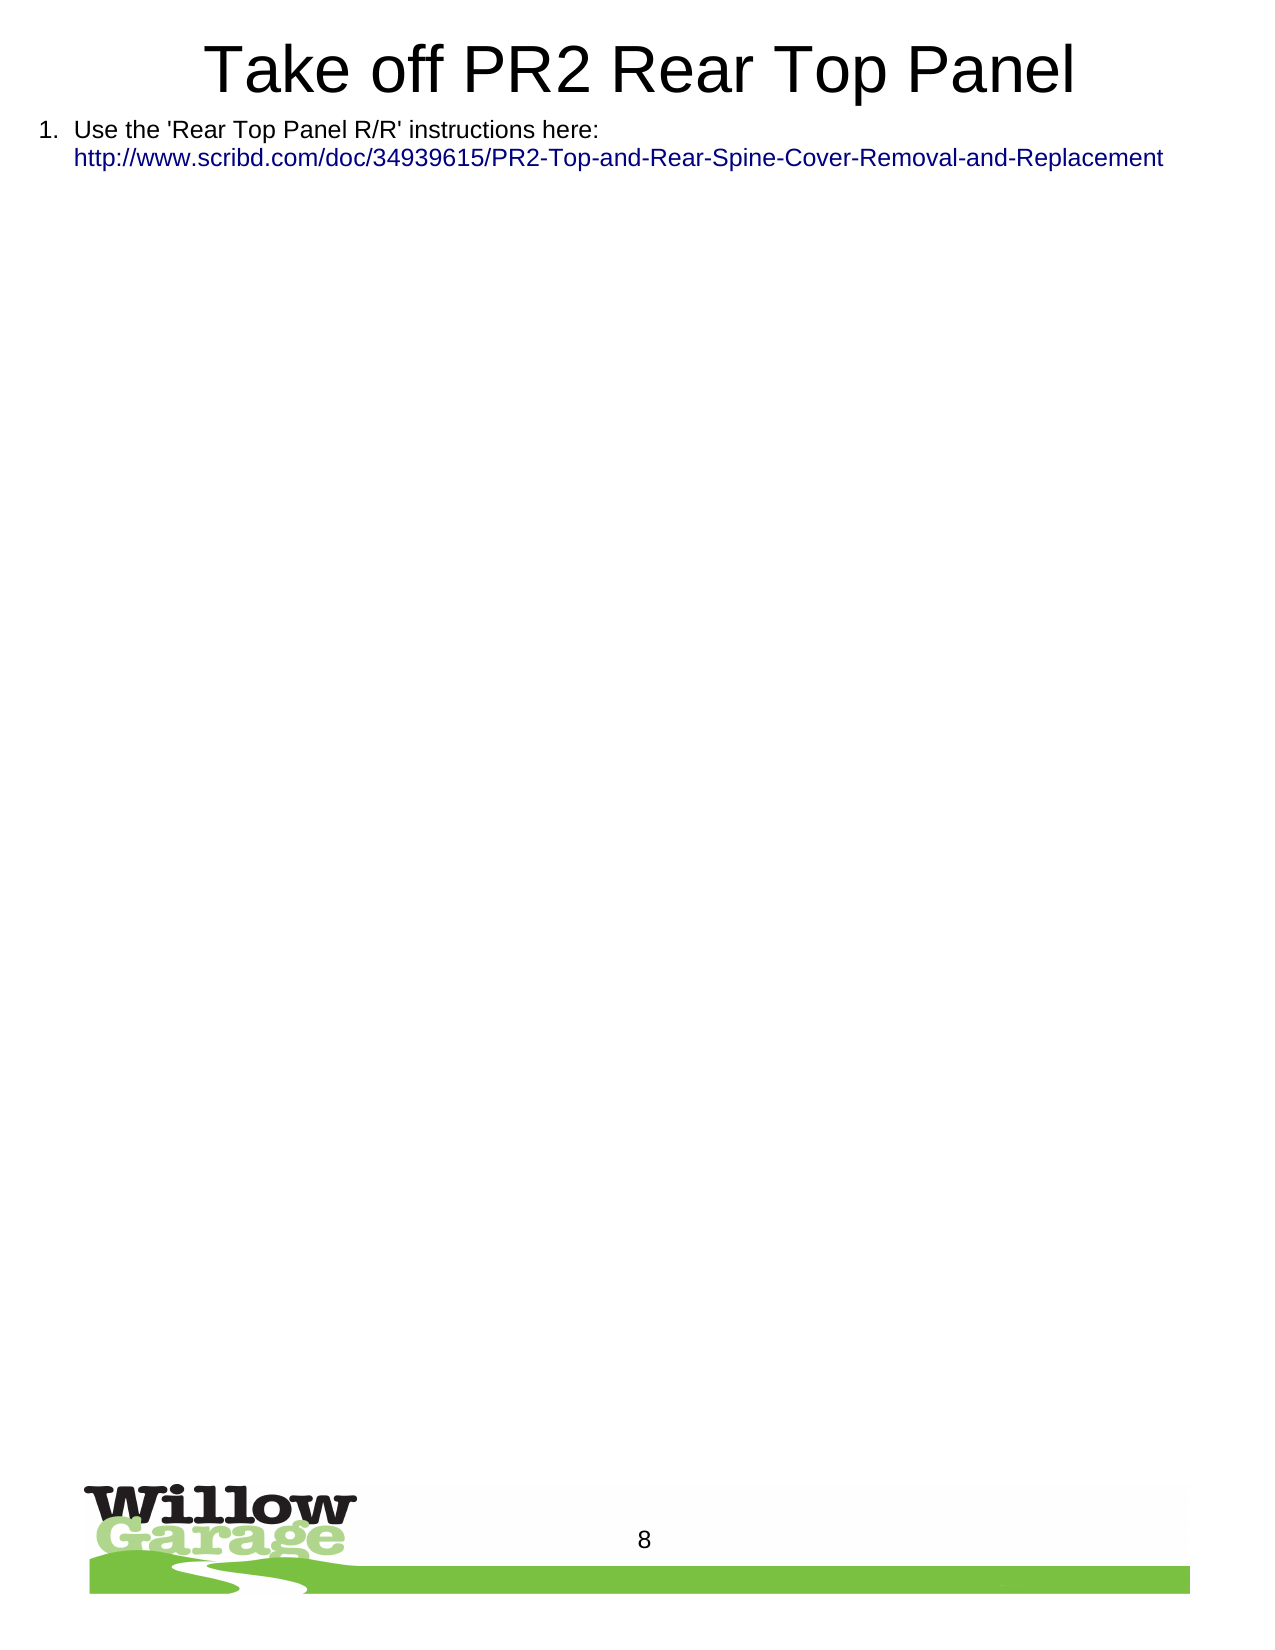

# Take off PR2 Rear Top Panel
Use the 'Rear Top Panel R/R' instructions here:
http://www.scribd.com/doc/34939615/PR2-Top-and-Rear-Spine-Cover-Removal-and-Replacement
8